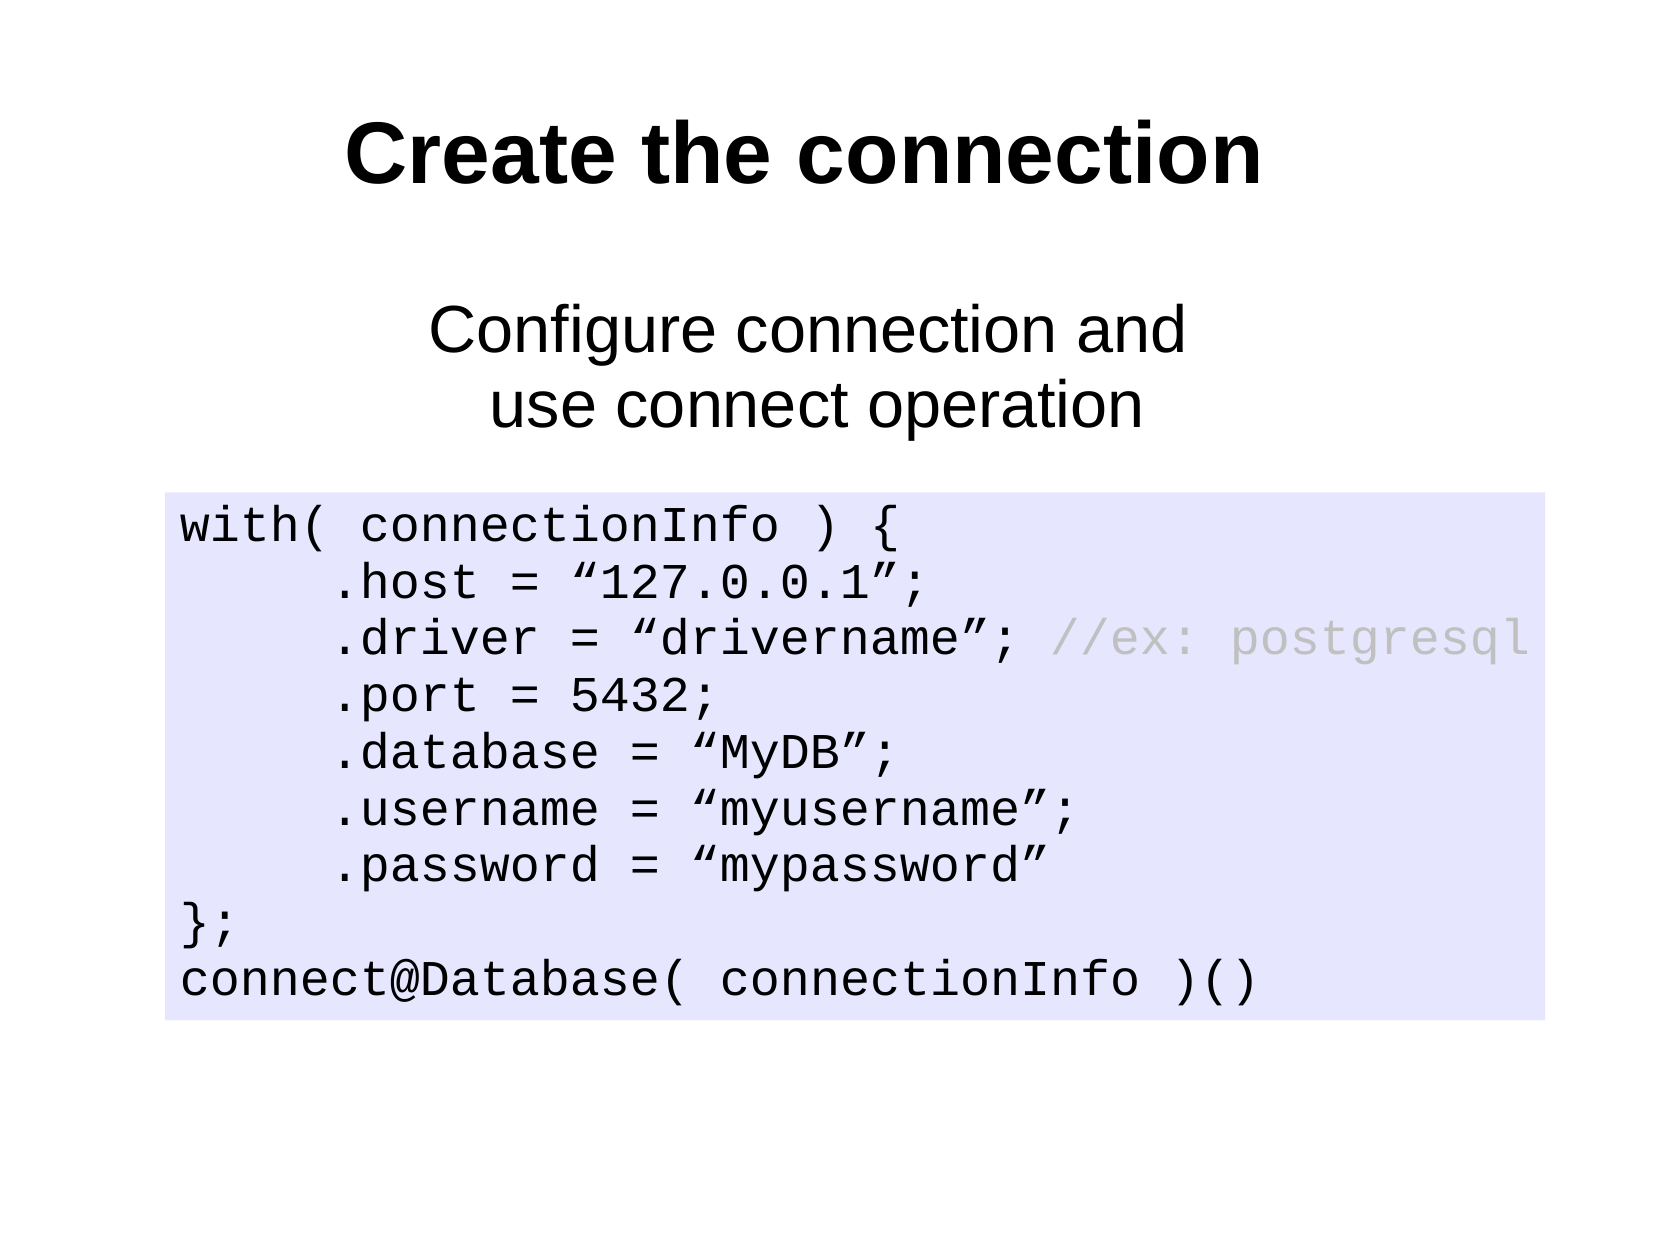

Create the connection
Configure connection and
use connect operation
with( connectionInfo ) {
		.host = “127.0.0.1”;
		.driver = “drivername”; //ex: postgresql
		.port = 5432;
		.database = “MyDB”;
		.username = “myusername”;
		.password = “mypassword”
};
connect@Database( connectionInfo )()